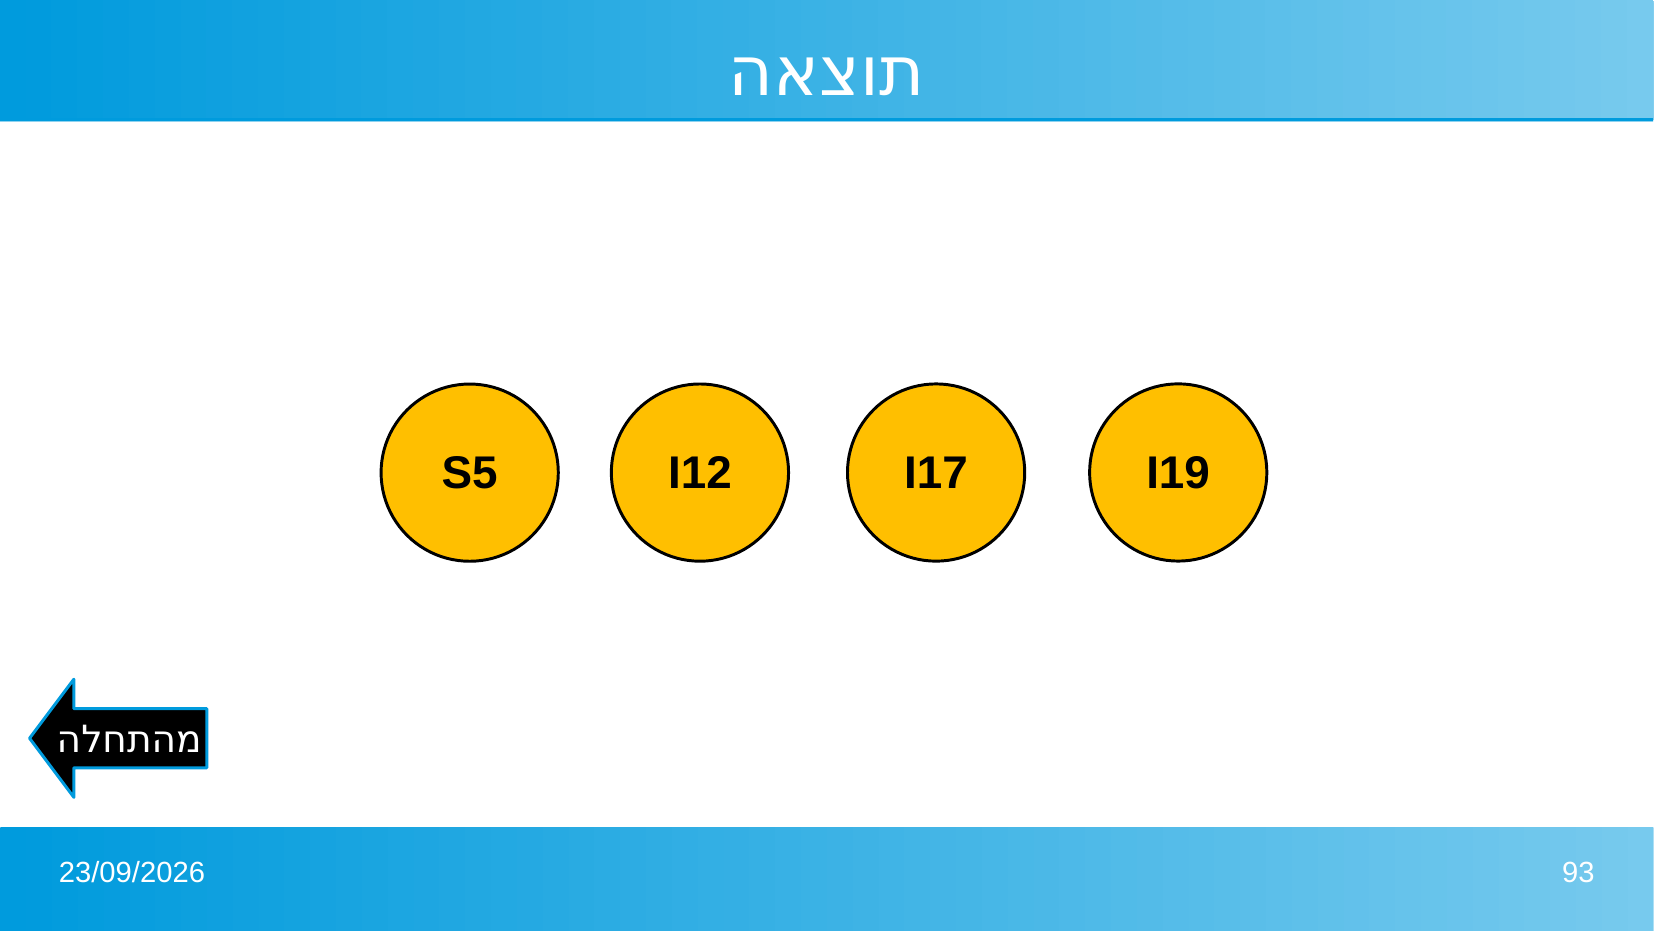

# תוצאה
I19
I17
I12
S5
מהתחלה
93